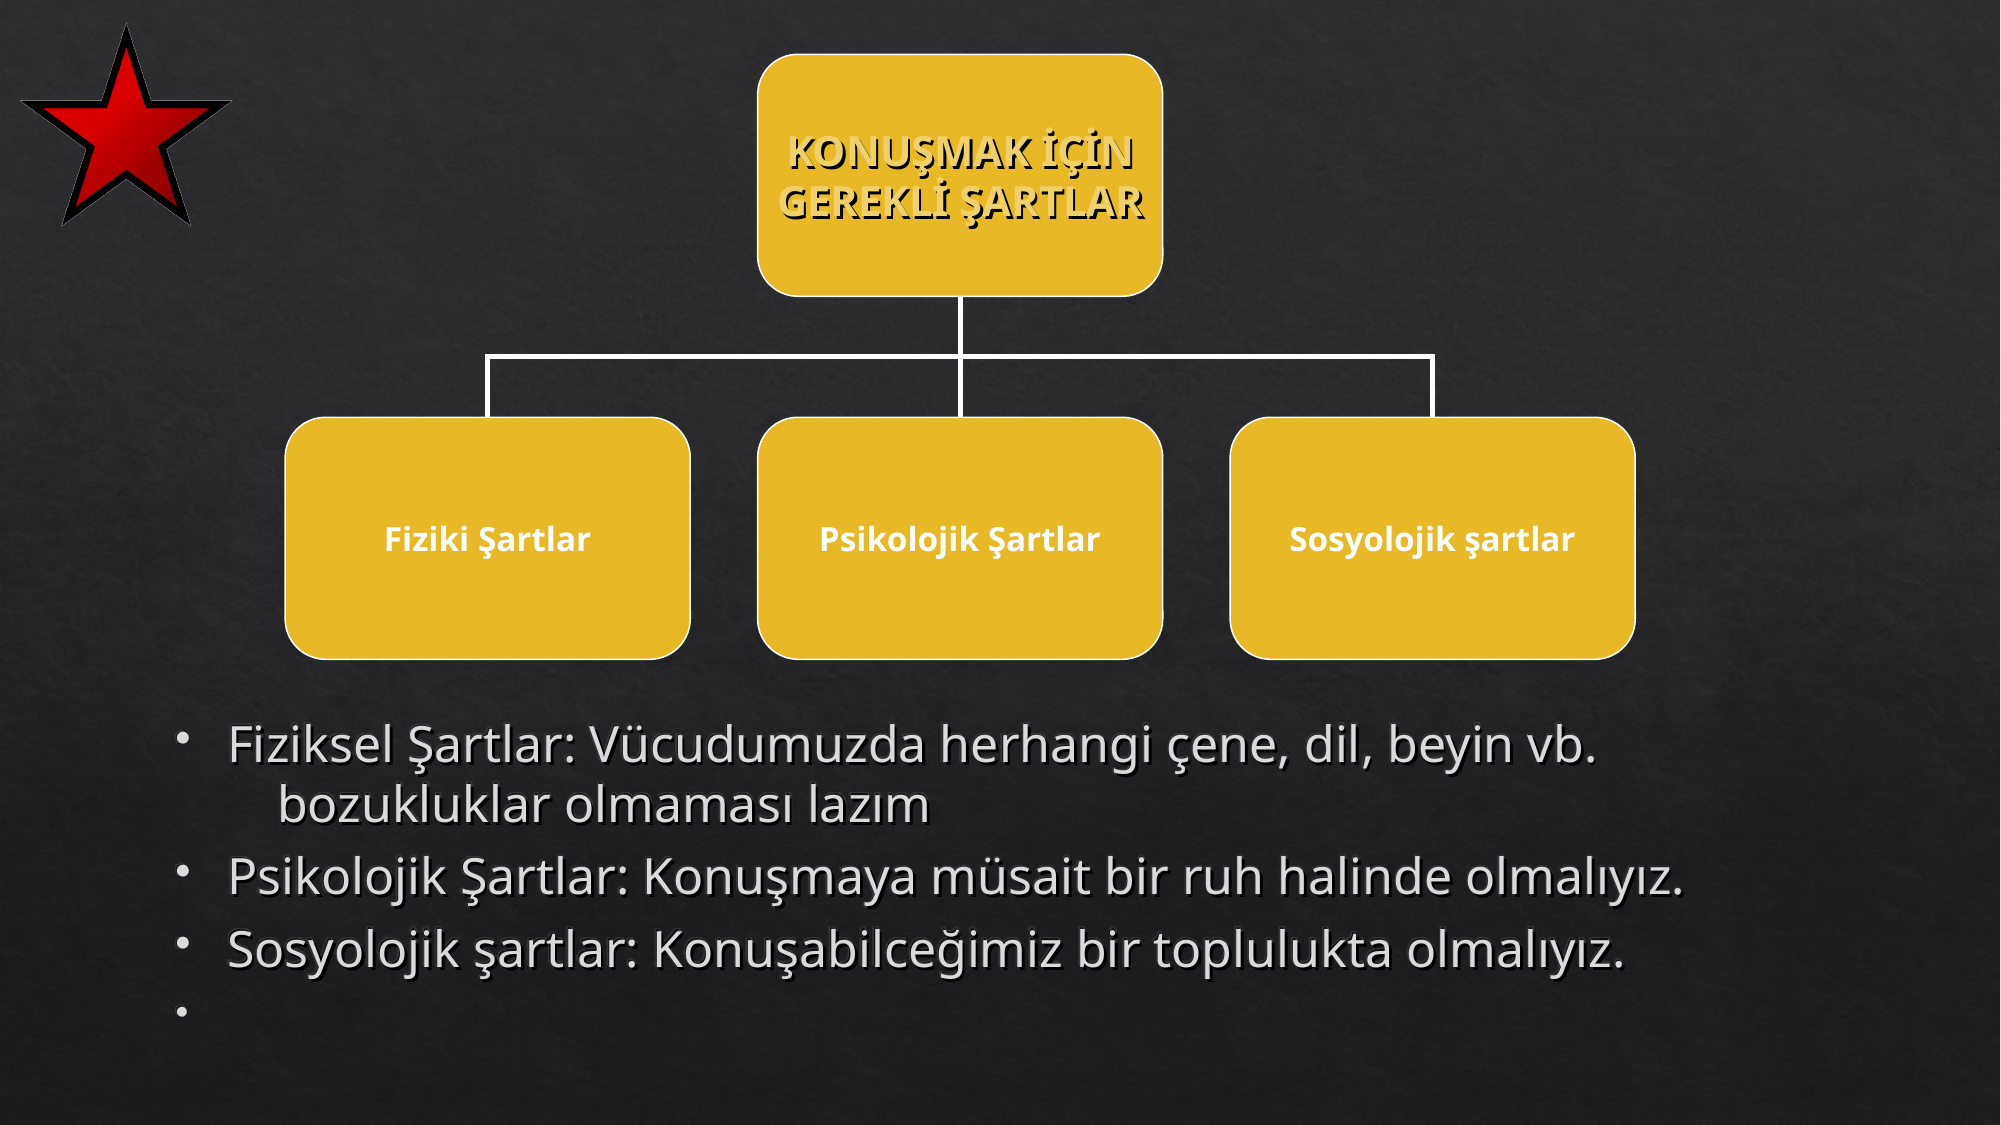

KONUŞMAK İÇİN
GEREKLİ ŞARTLAR
Fiziki Şartlar
Psikolojik Şartlar
Sosyolojik şartlar
# Fiziksel Şartlar: Vücudumuzda herhangi çene, dil, beyin vb. bozukluklar olmaması lazım
Psikolojik Şartlar: Konuşmaya müsait bir ruh halinde olmalıyız.
Sosyolojik şartlar: Konuşabilceğimiz bir toplulukta olmalıyız.